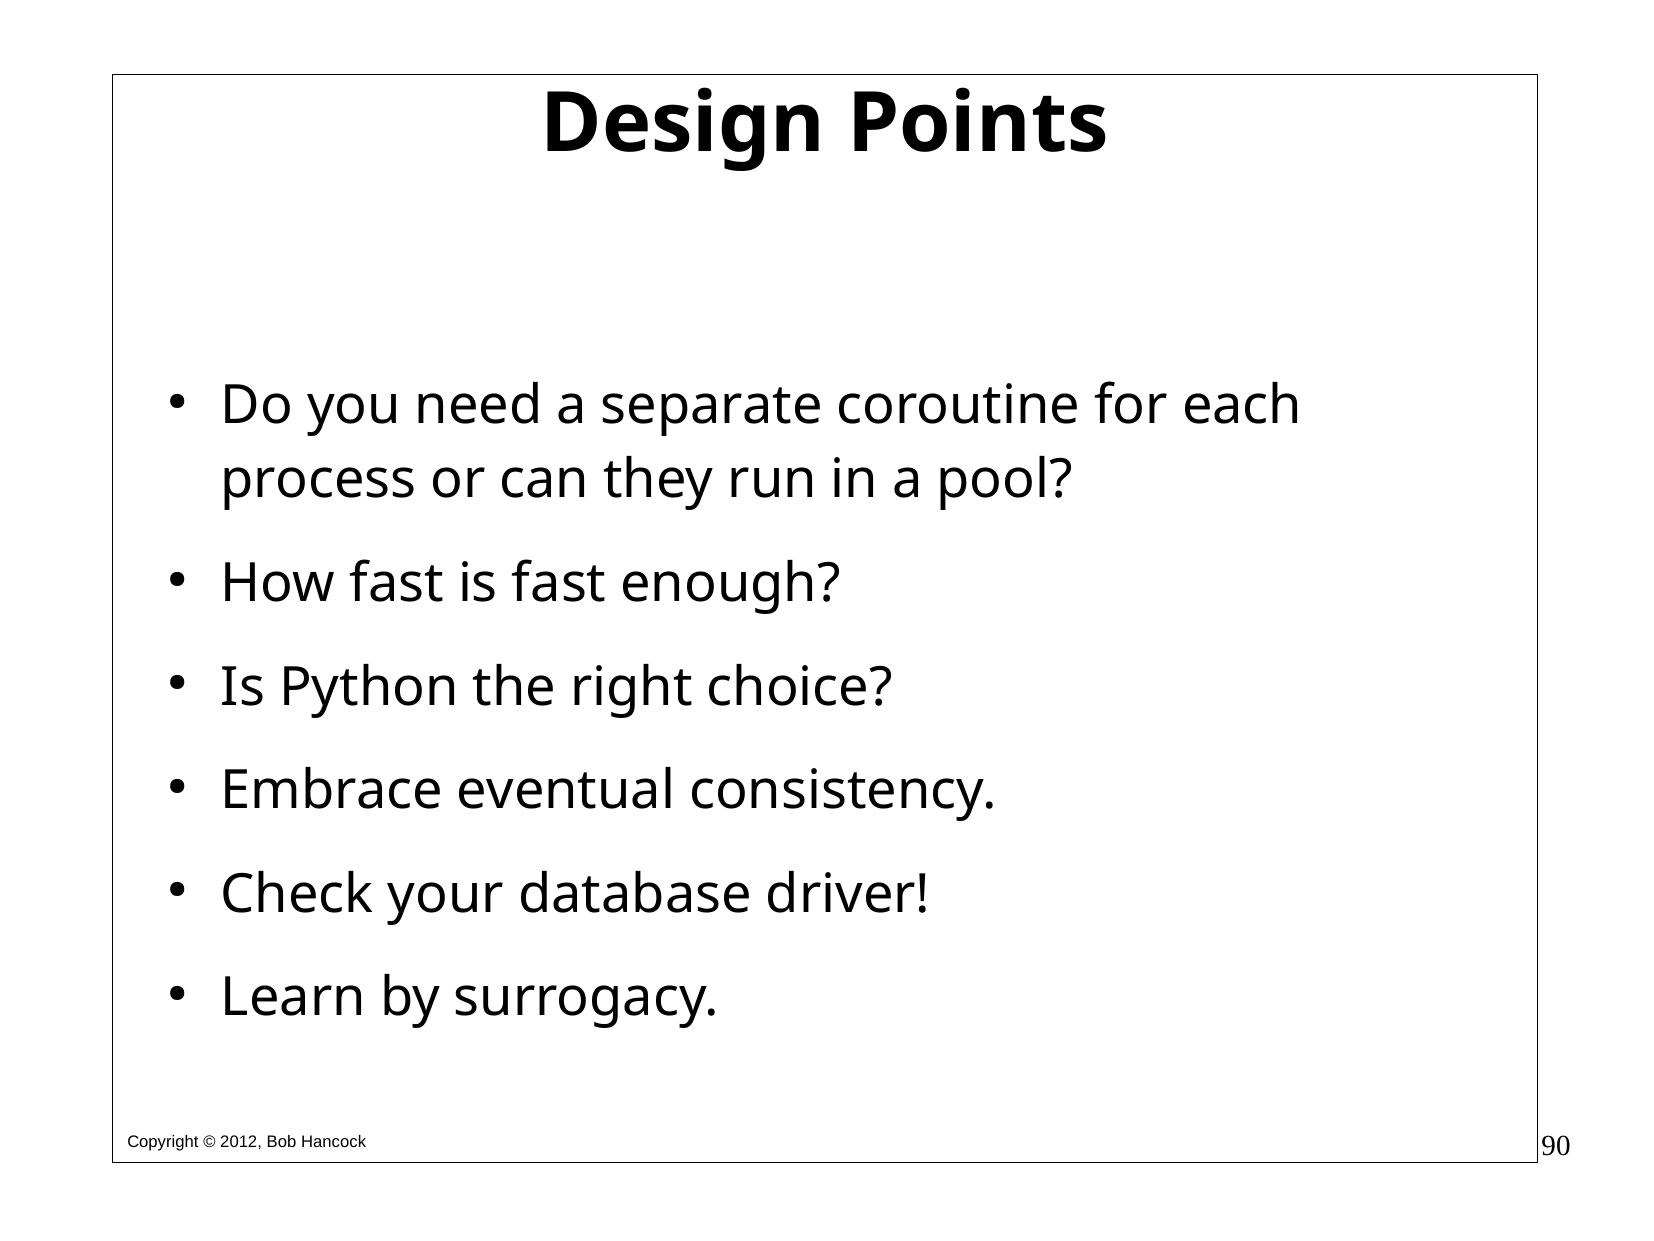

# Design Points
Do you need a separate coroutine for each process or can they run in a pool?
How fast is fast enough?
Is Python the right choice?
Embrace eventual consistency.
Check your database driver!
Learn by surrogacy.
Copyright © 2012, Bob Hancock
90